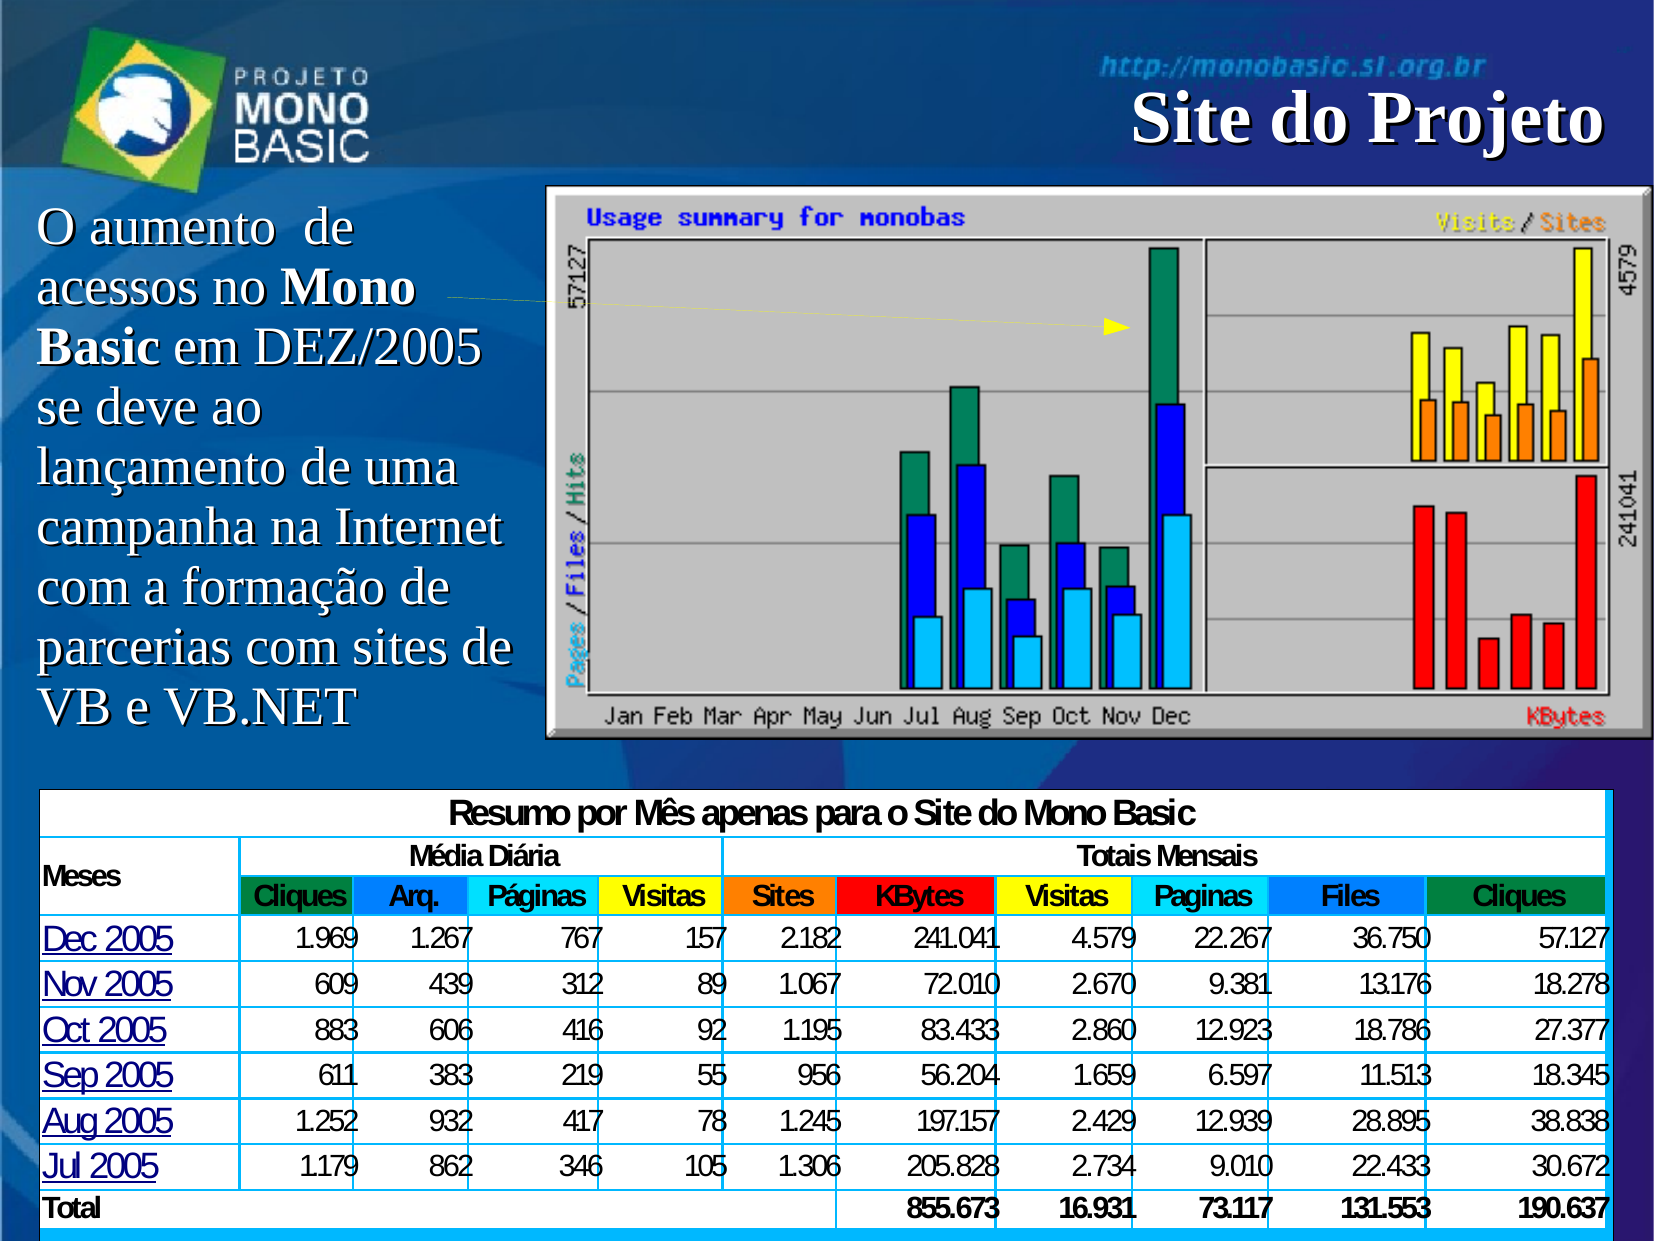

# Site do Projeto
O aumento de acessos no Mono Basic em DEZ/2005 se deve ao lançamento de uma campanha na Internet com a formação de parcerias com sites de VB e VB.NET